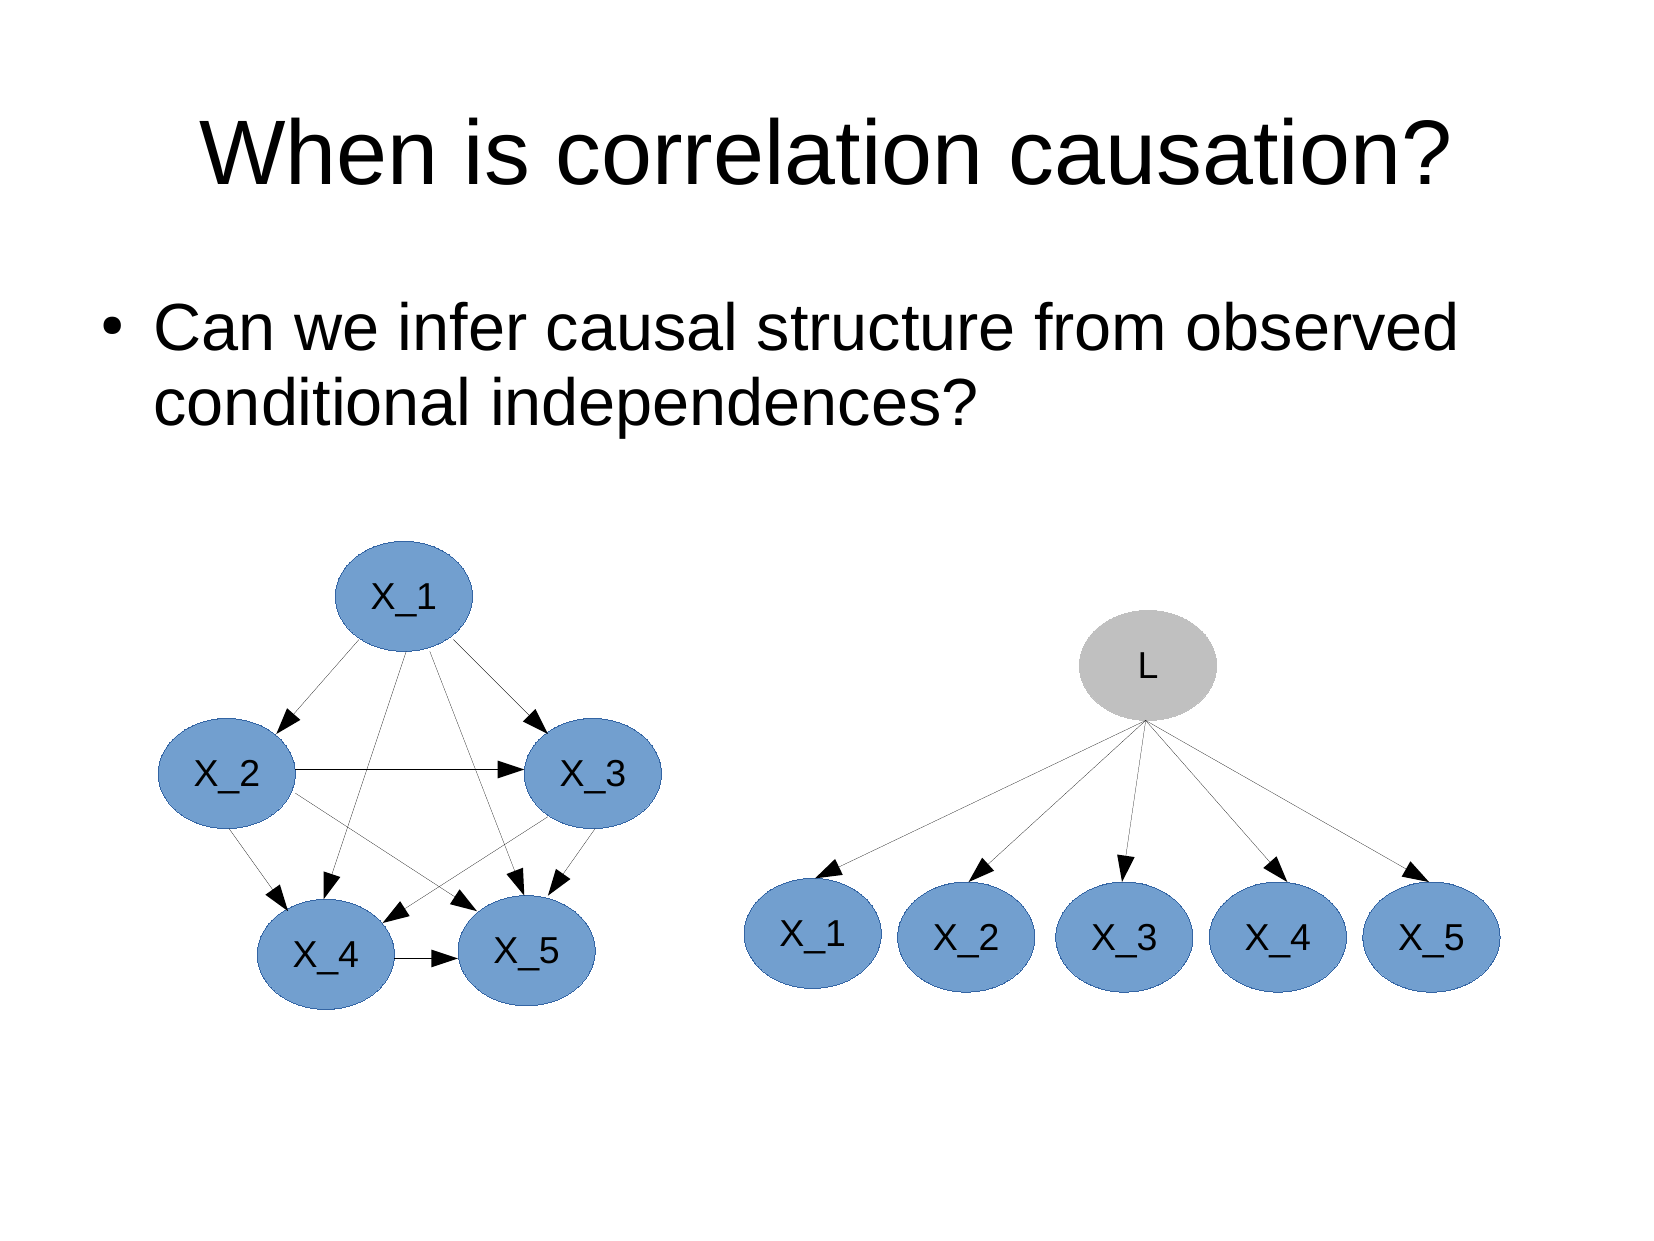

# When is correlation causation?
Can we infer causal structure from observed conditional independences?
X_1
L
X_2
X_3
X_1
X_2
X_3
X_4
X_5
X_5
X_4